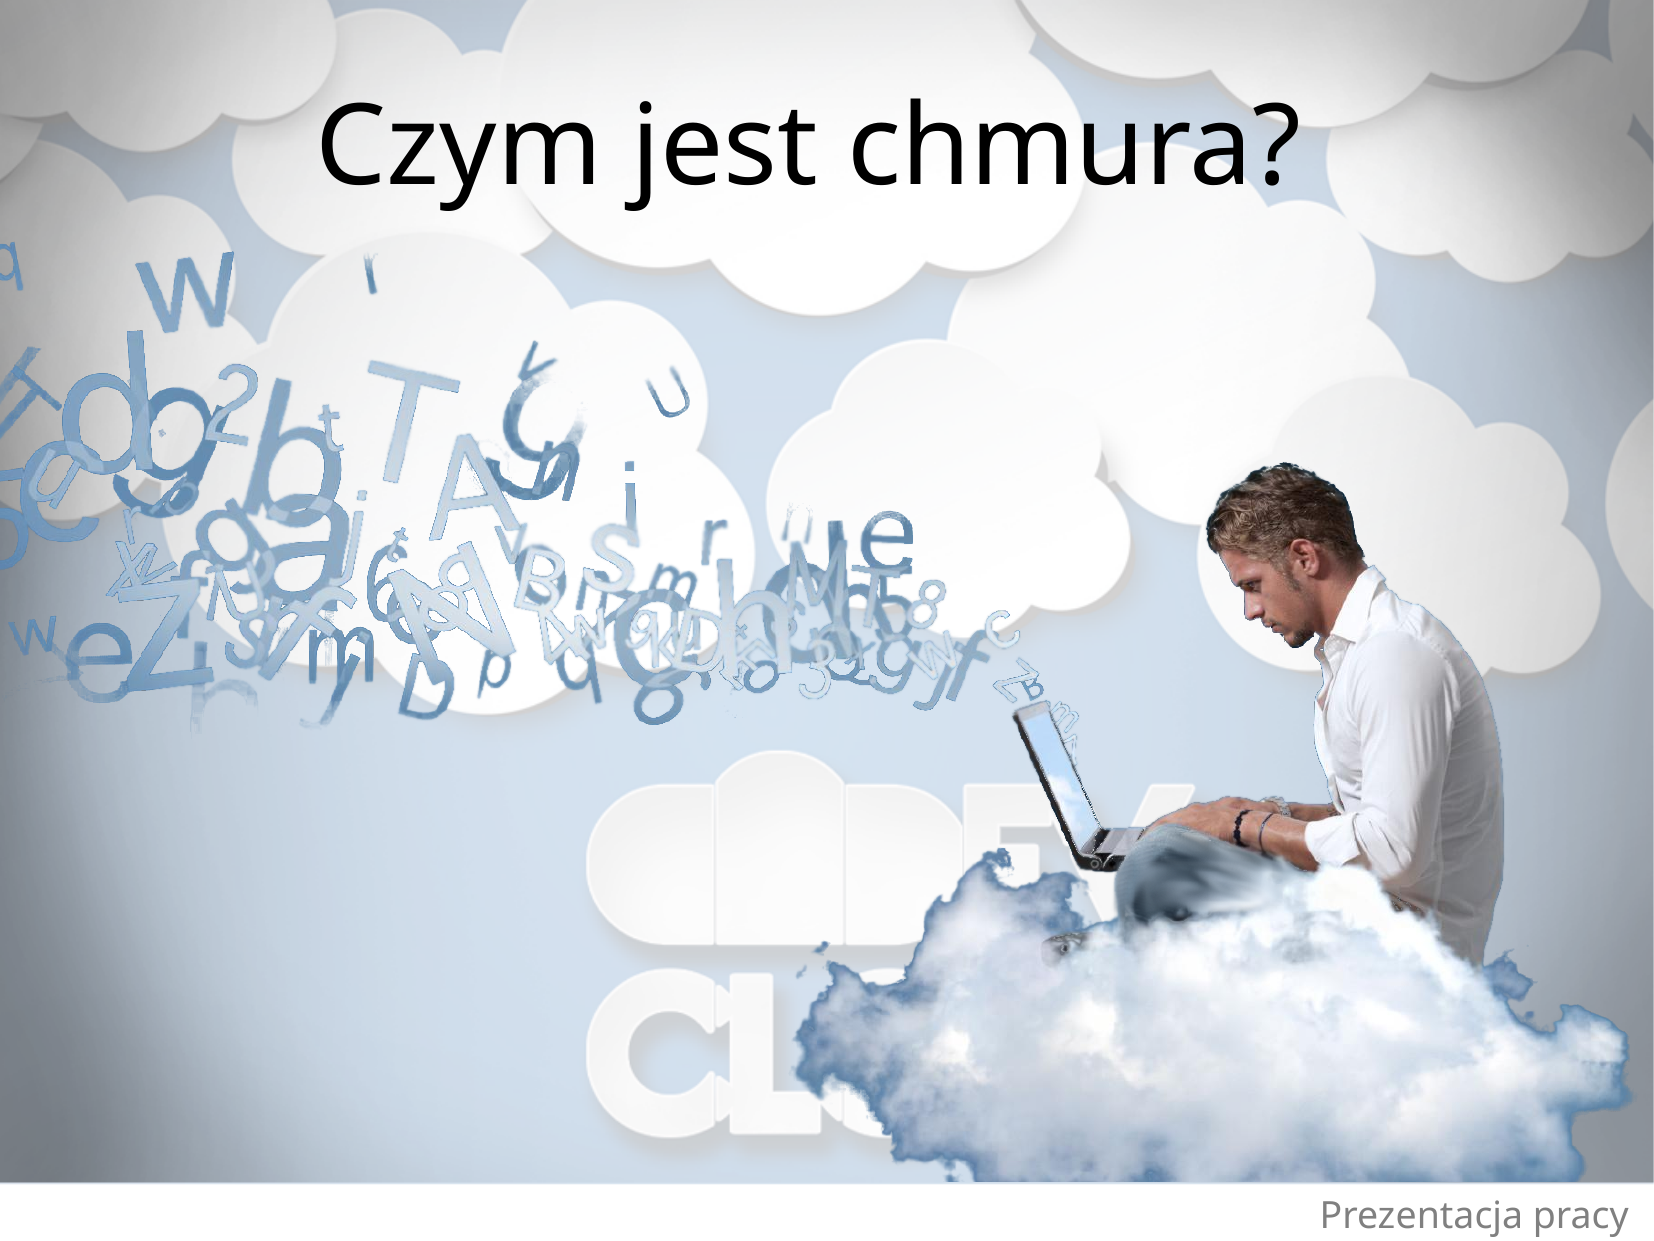

# Czym jest chmura?
Prezentacja pracy dyplomowej